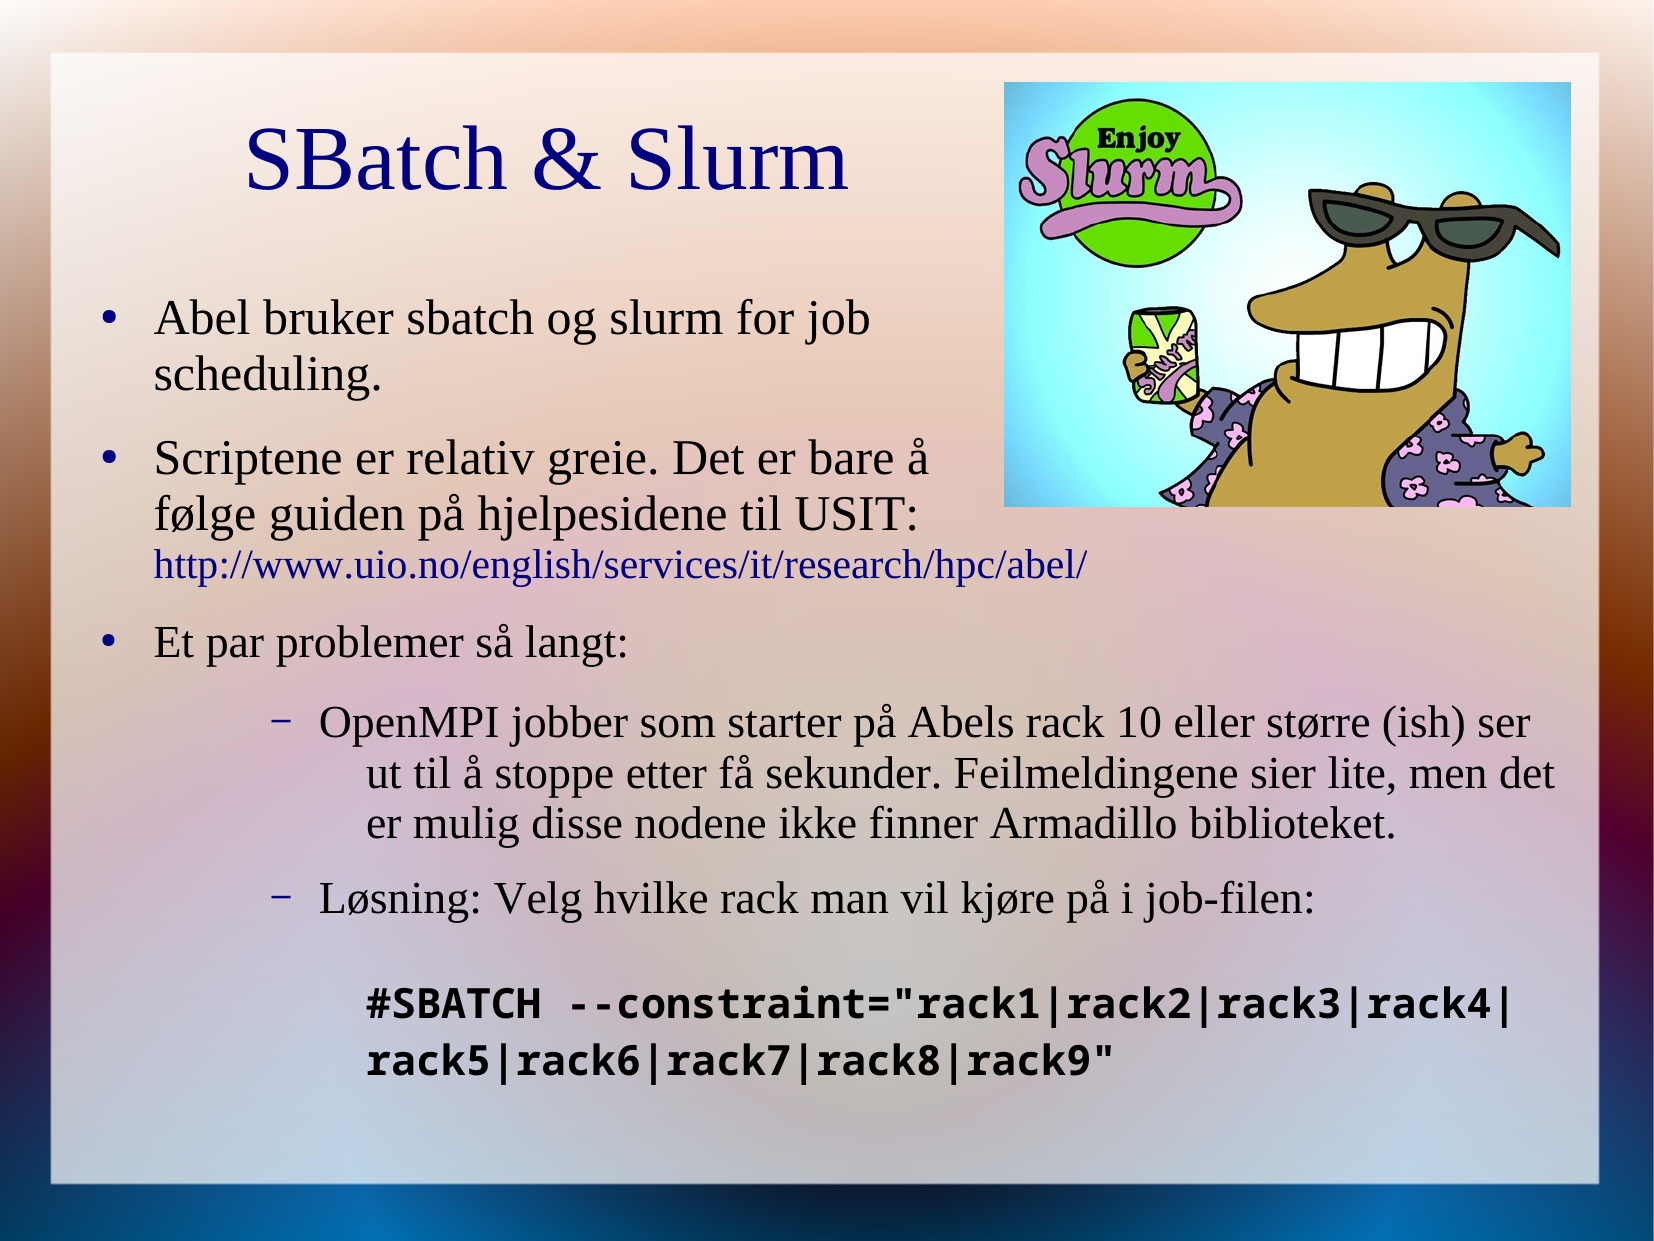

# SBatch & Slurm
Abel bruker sbatch og slurm for job
scheduling.
Scriptene er relativ greie. Det er bare å
følge guiden på hjelpesidene til USIT:
http://www.uio.no/english/services/it/research/hpc/abel/
Et par problemer så langt:
OpenMPI jobber som starter på Abels rack 10 eller større (ish) ser ut til å stoppe etter få sekunder. Feilmeldingene sier lite, men det er mulig disse nodene ikke finner Armadillo biblioteket.
Løsning: Velg hvilke rack man vil kjøre på i job-filen:
#SBATCH --constraint="rack1|rack2|rack3|rack4|rack5|rack6|rack7|rack8|rack9"